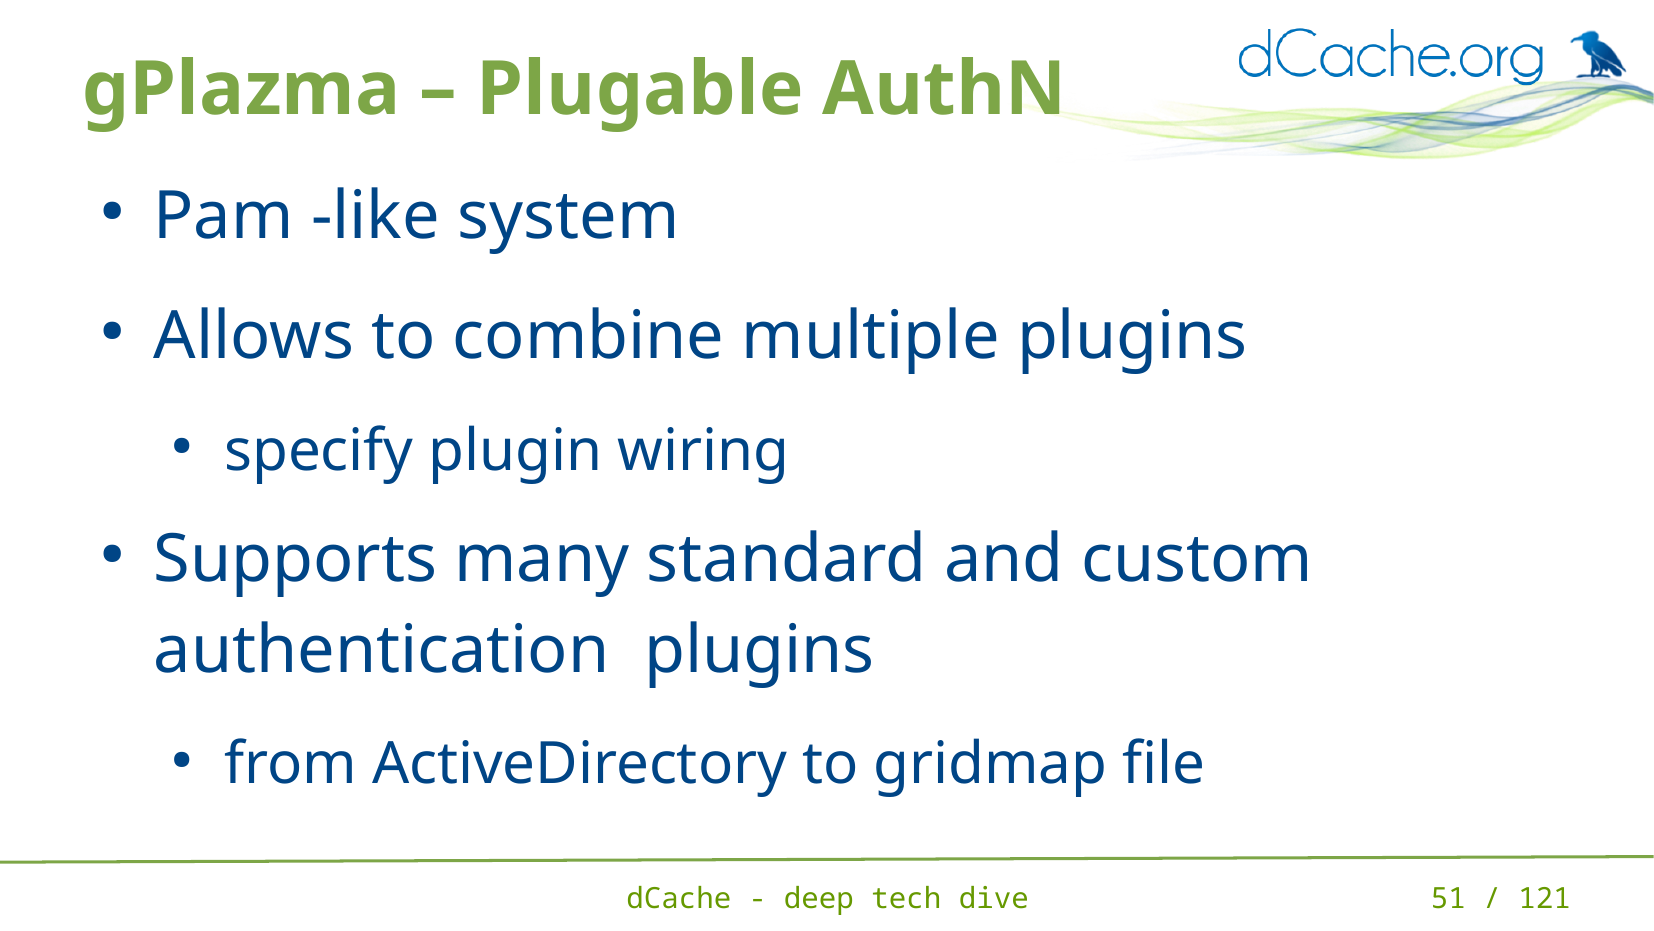

# gPlazma – Plugable AuthN
Pam -like system
Allows to combine multiple plugins
specify plugin wiring
Supports many standard and custom authentication plugins
from ActiveDirectory to gridmap file
dCache - deep tech dive
51